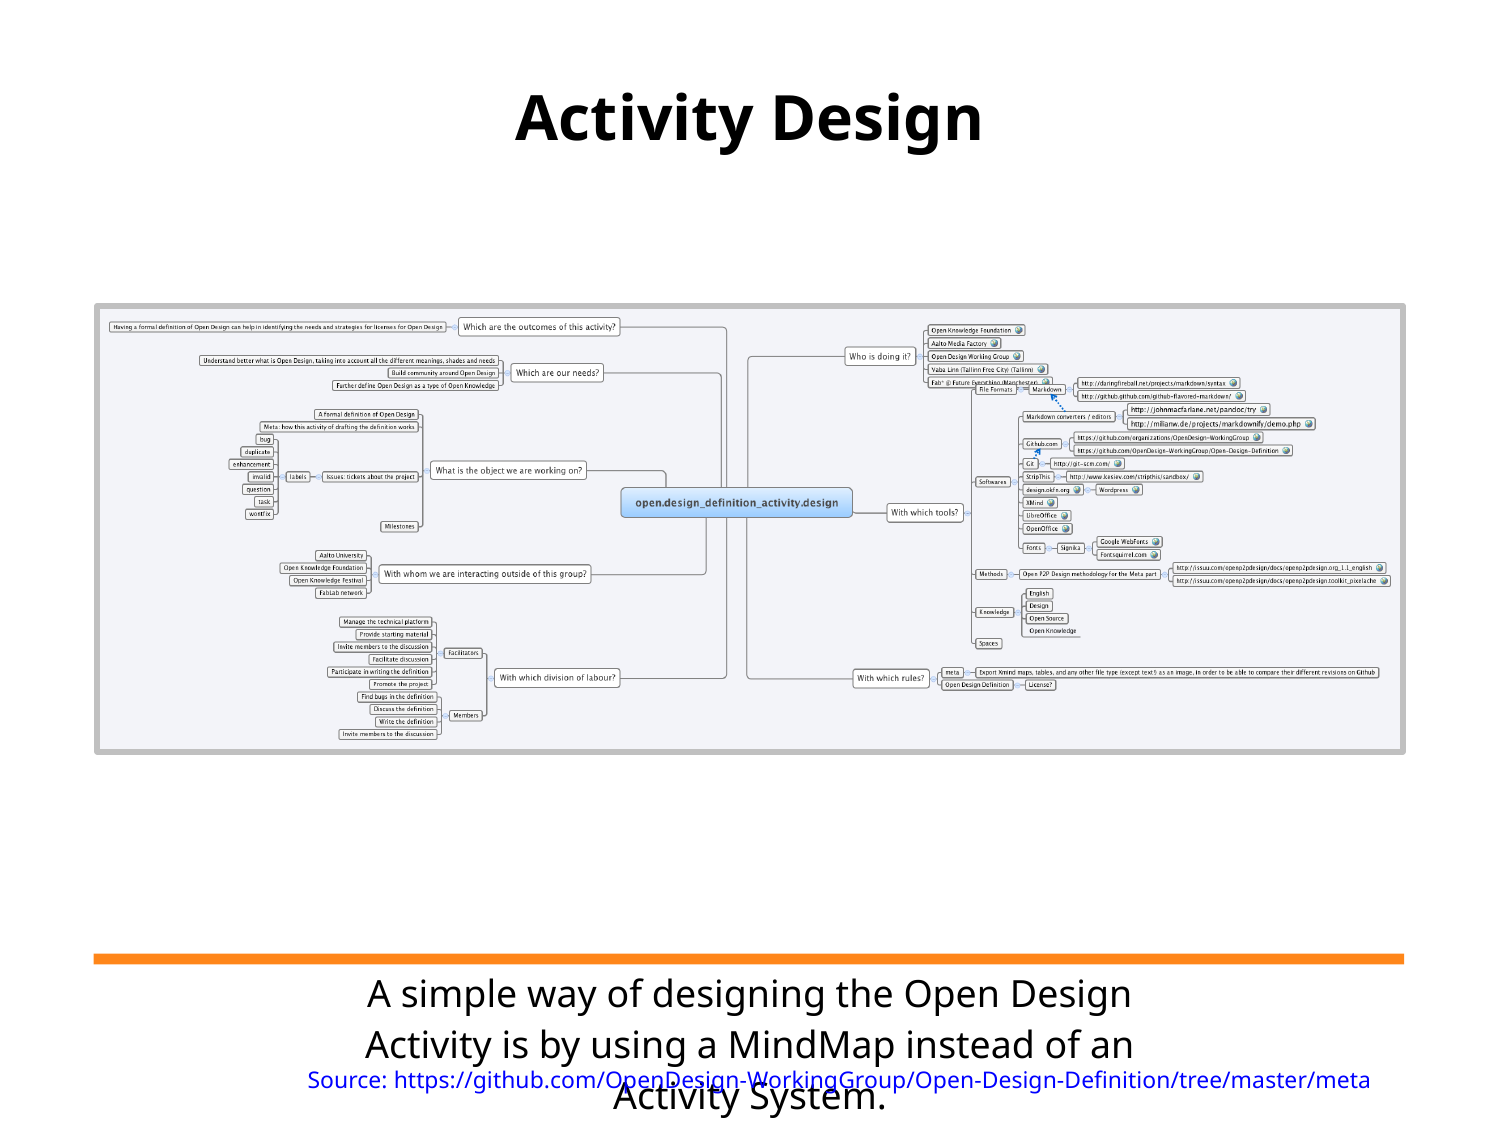

# Activity Design
A simple way of designing the Open Design Activity is by using a MindMap instead of an Activity System.
Source: https://github.com/OpenDesign-WorkingGroup/Open-Design-Definition/tree/master/meta